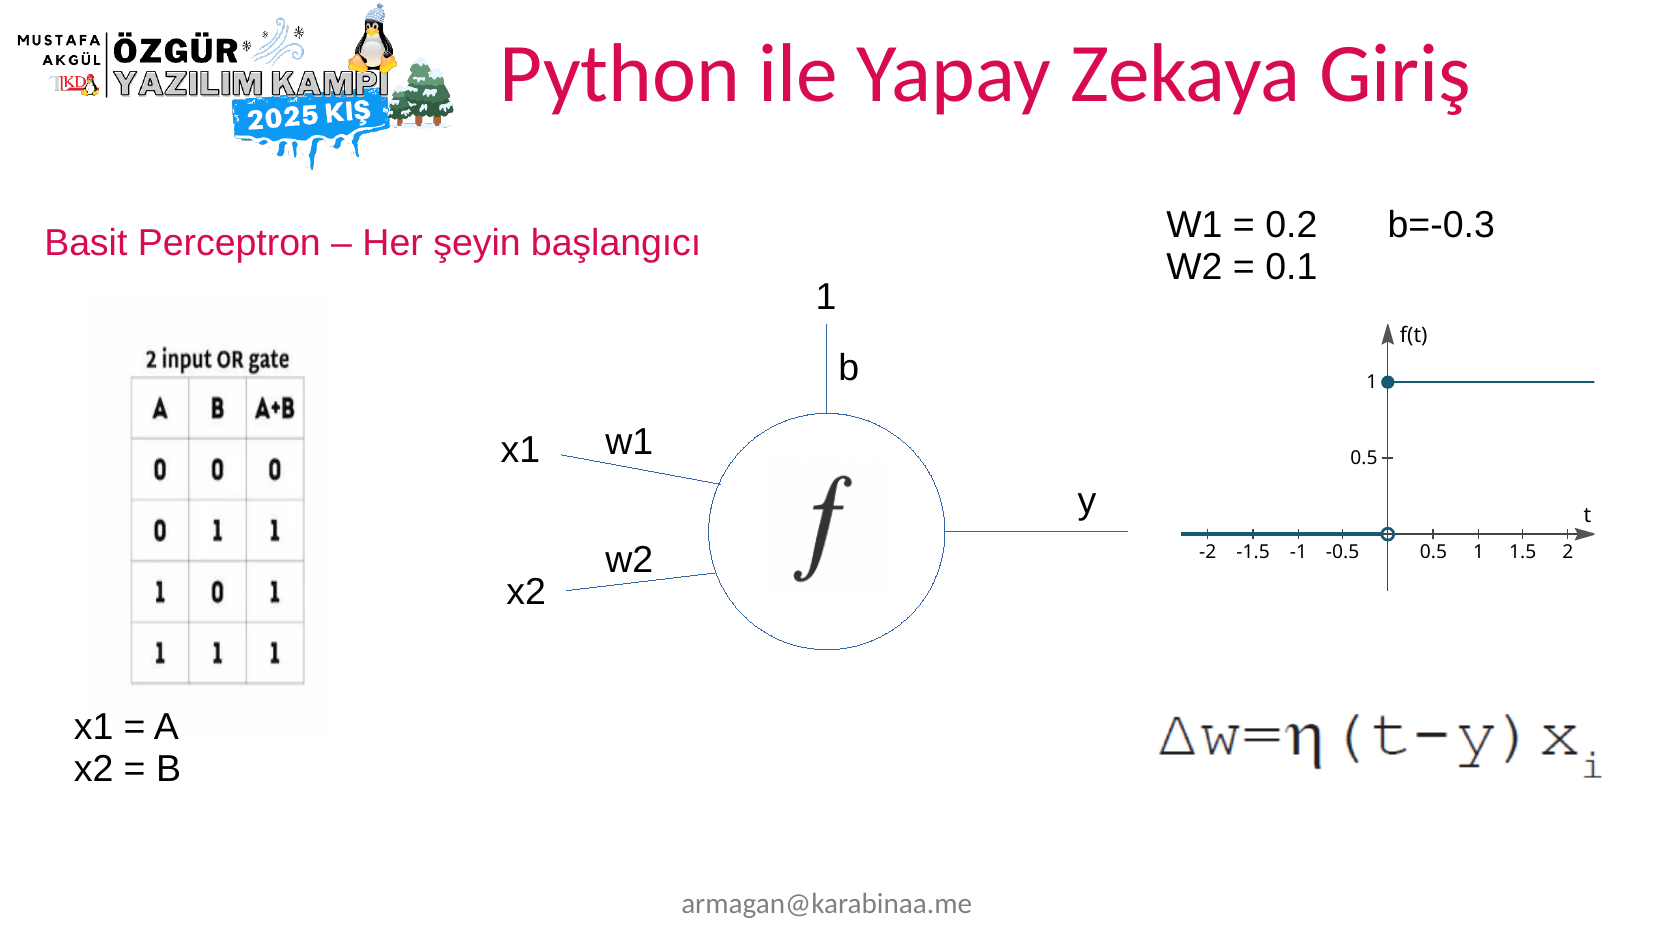

Python ile Yapay Zekaya Giriş
W1 = 0.2	b=-0.3
W2 = 0.1
Basit Perceptron – Her şeyin başlangıcı
 1
b
w1
x1
y
w2
x2
x1 = A
x2 = B
armagan@karabinaa.me